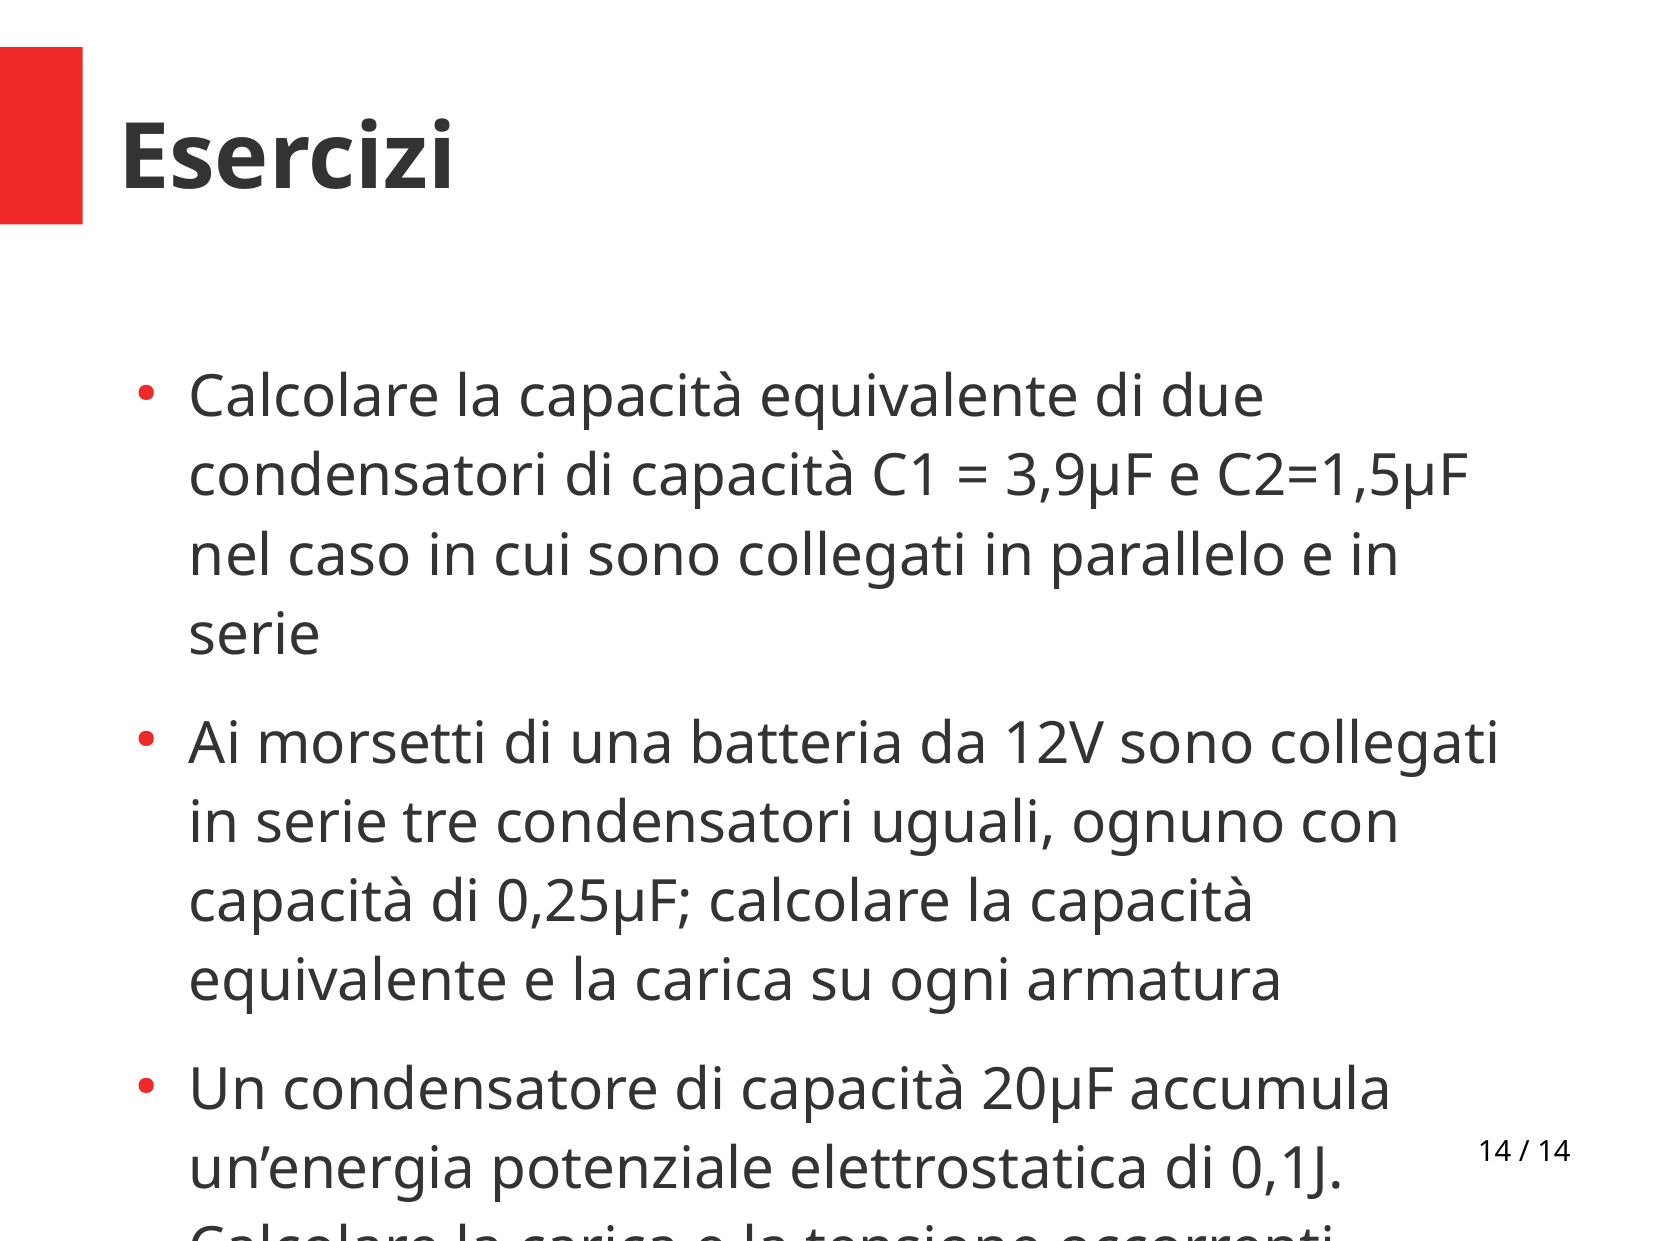

# Esercizi
Calcolare la capacità equivalente di due condensatori di capacità C1 = 3,9μF e C2=1,5μF nel caso in cui sono collegati in parallelo e in serie
Ai morsetti di una batteria da 12V sono collegati in serie tre condensatori uguali, ognuno con capacità di 0,25μF; calcolare la capacità equivalente e la carica su ogni armatura
Un condensatore di capacità 20μF accumula un’energia potenziale elettrostatica di 0,1J. Calcolare la carica e la tensione occorrenti
14